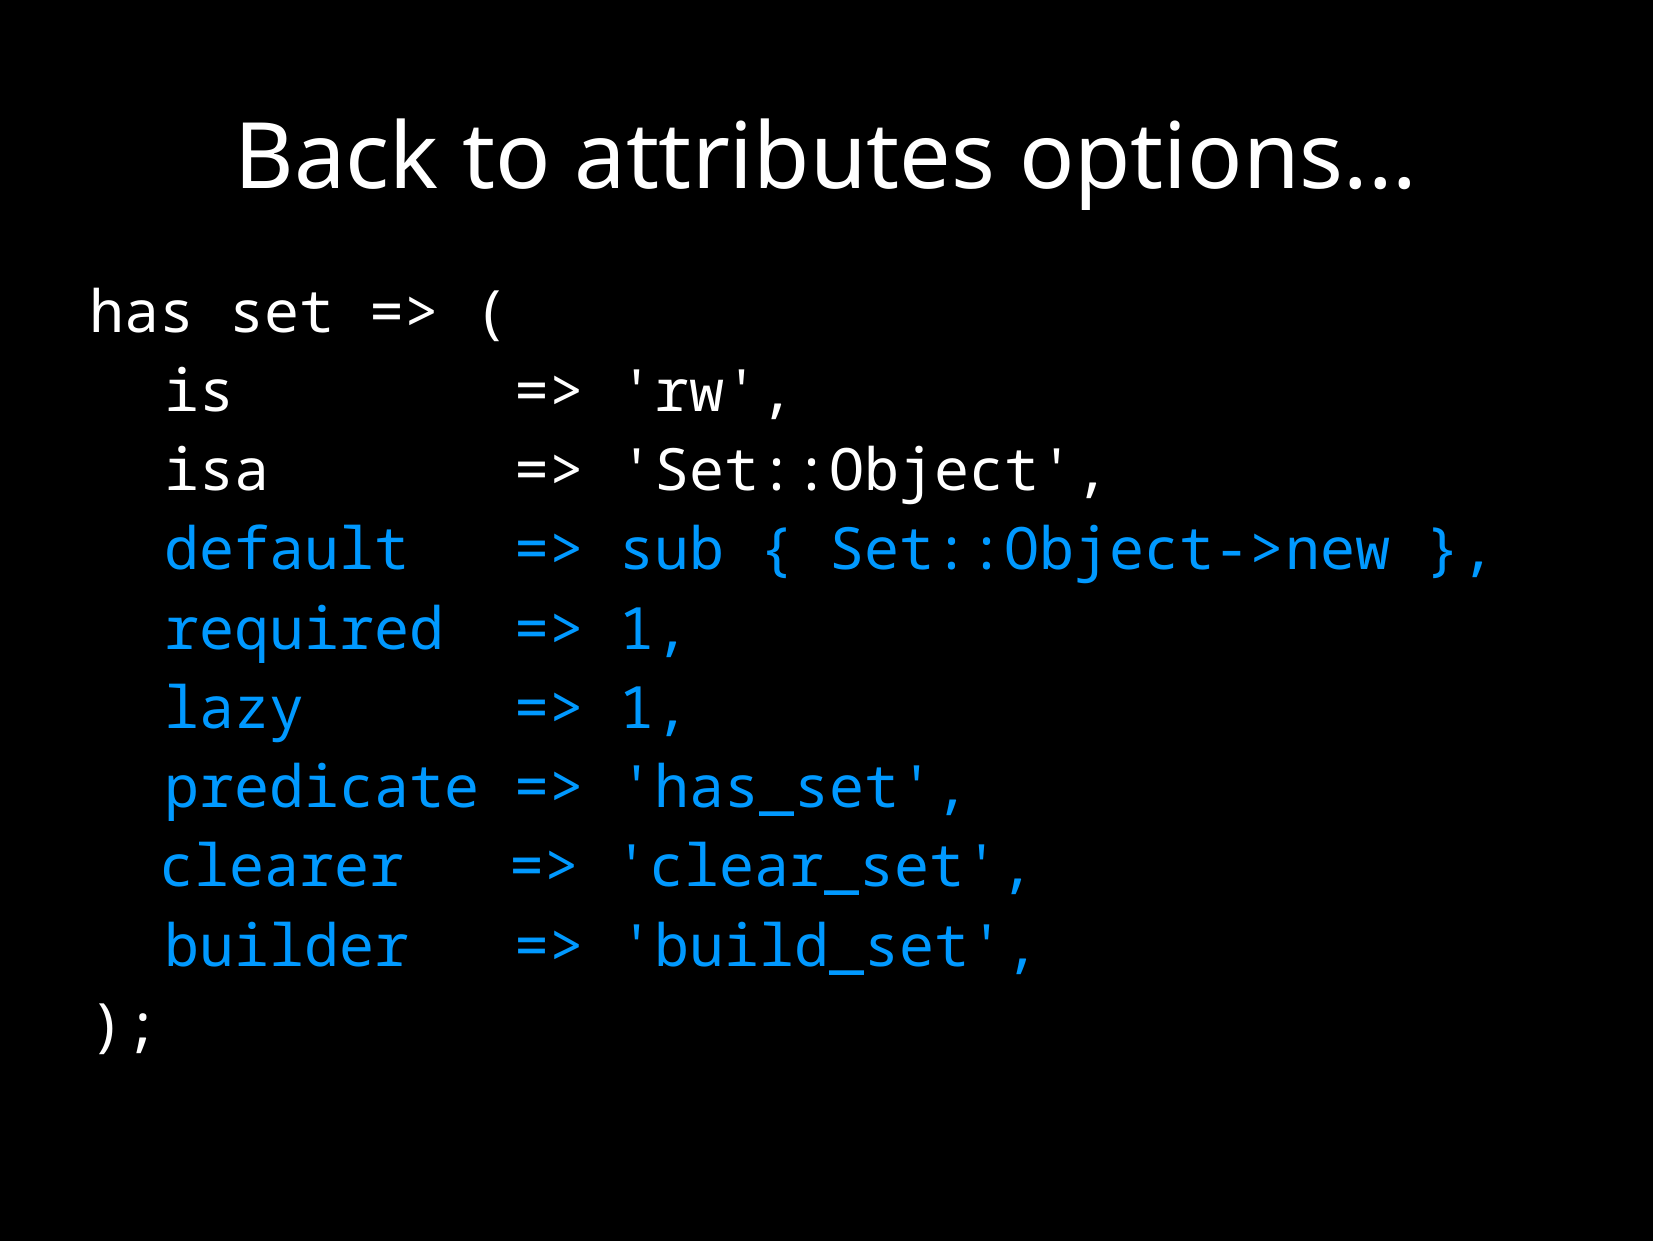

# Back to attributes options...
has set => (
	is => 'rw',
	isa => 'Set::Object',
	default => sub { Set::Object->new },
	required => 1,
	lazy => 1,
	predicate => 'has_set',
 clearer => 'clear_set',
	builder => 'build_set',
);